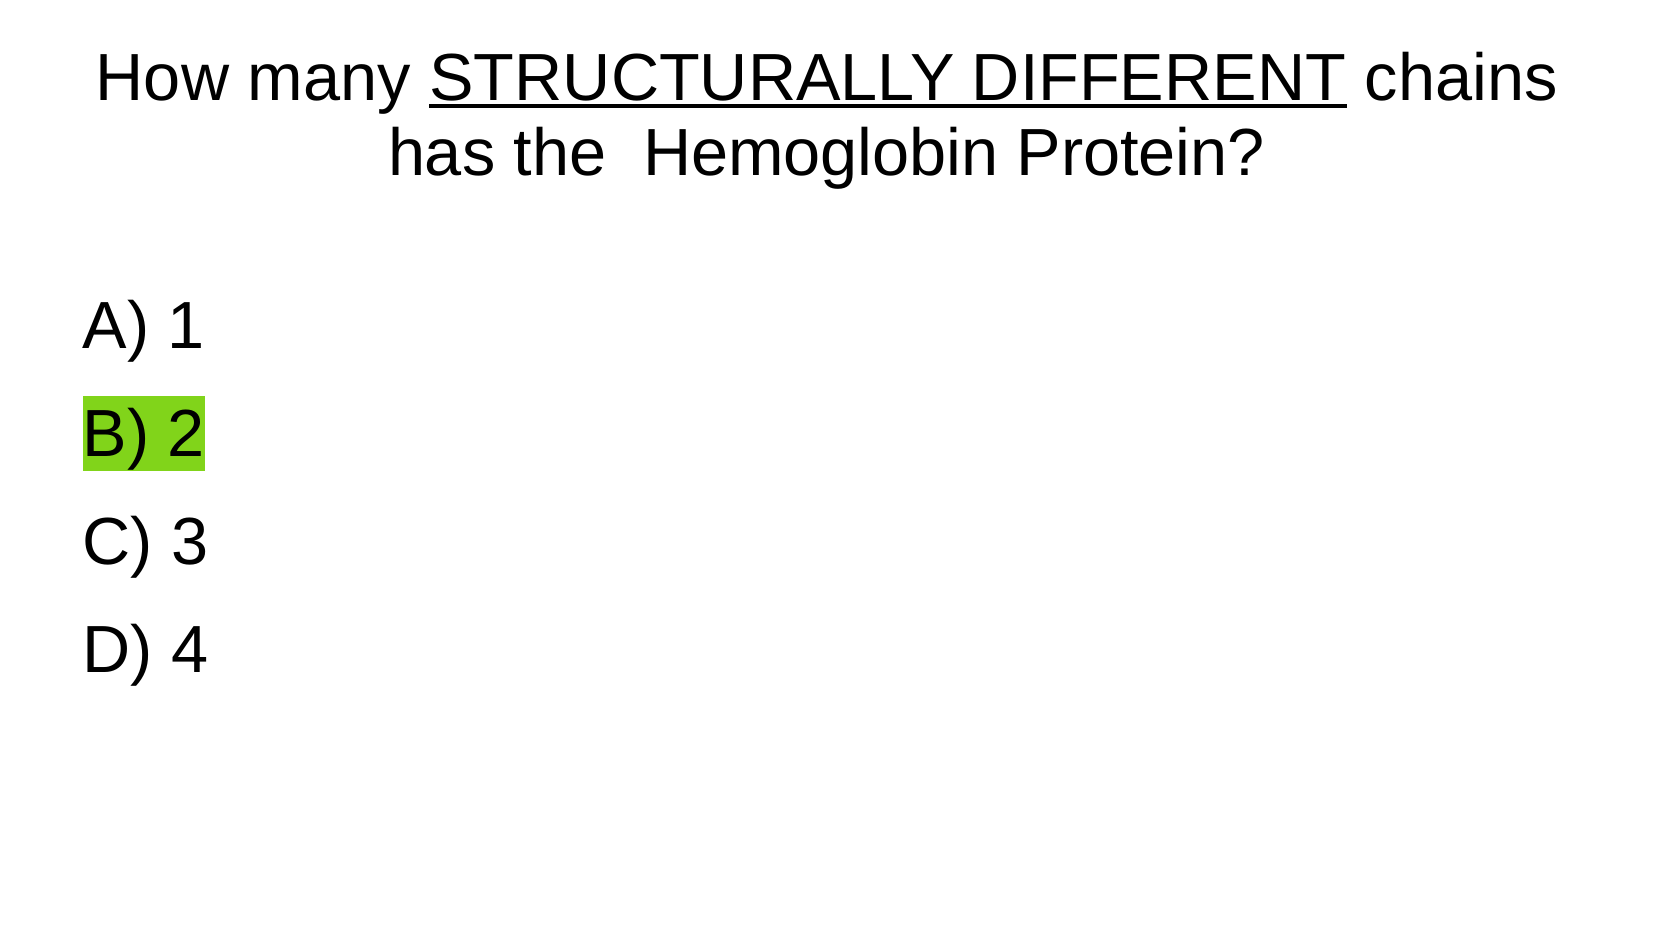

# How many STRUCTURALLY DIFFERENT chains has the Hemoglobin Protein?
 1
 2
 3
 4